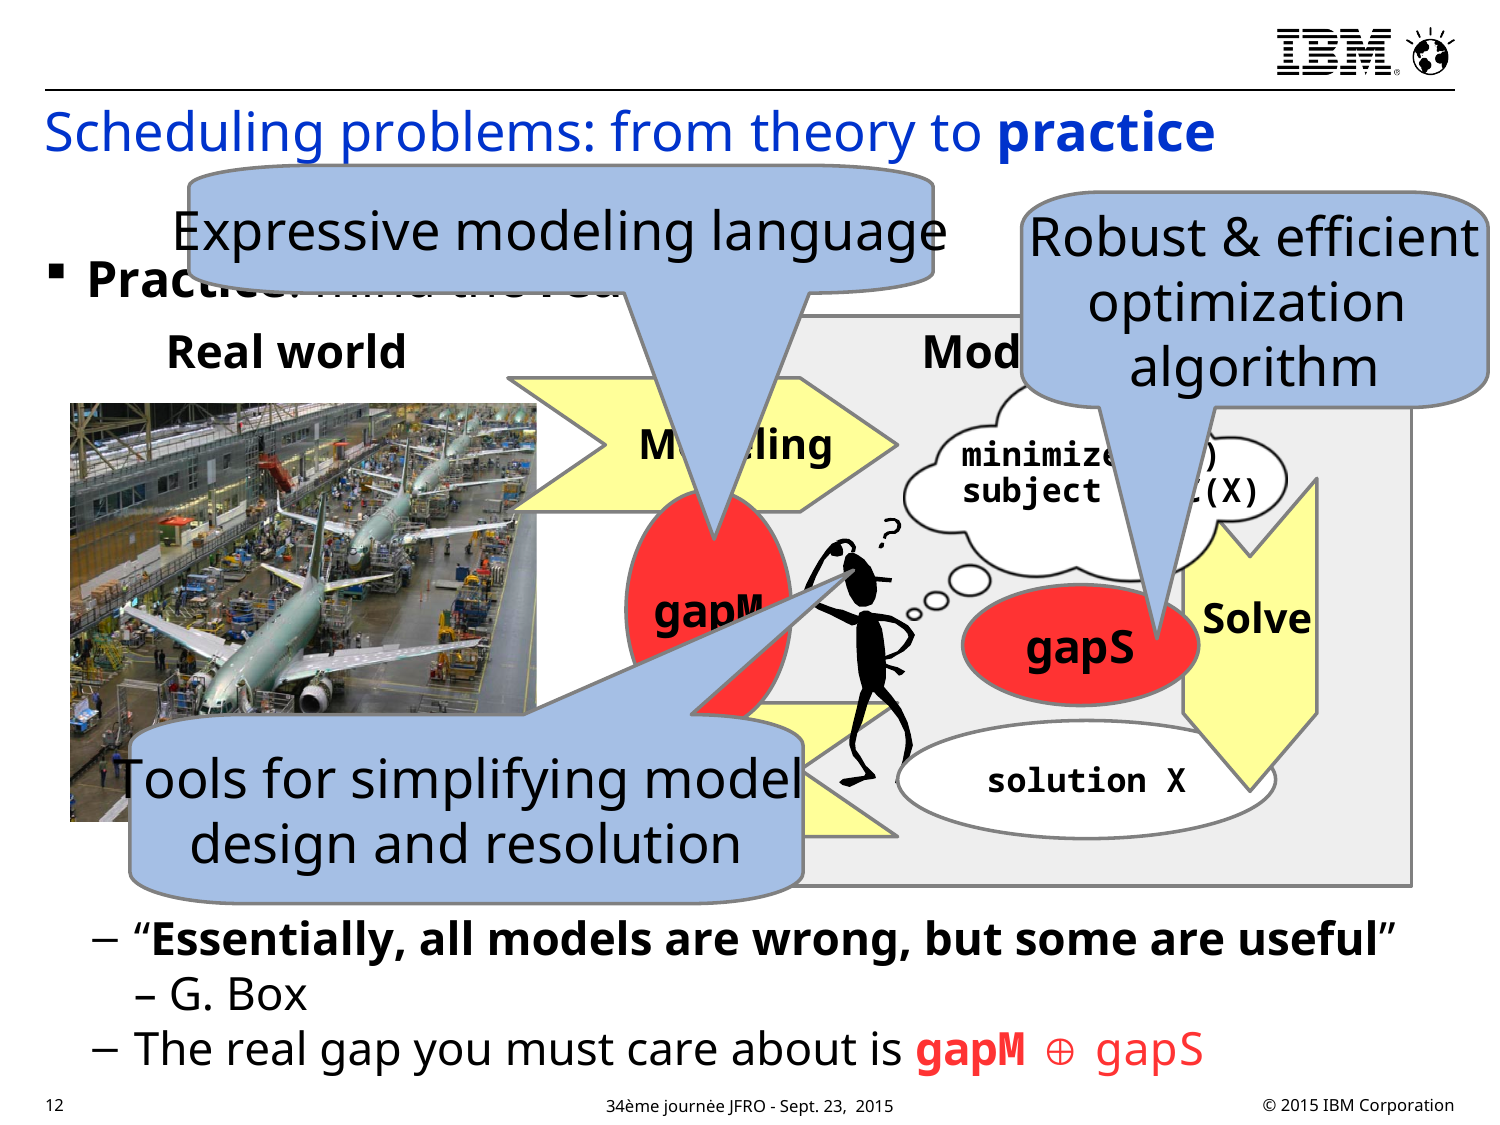

# Scheduling problems: from theory to practice
Expressive modeling language
Robust & efficient
optimization
algorithm
Practice: mind the real gap
“Essentially, all models are wrong, but some are useful” – G. Box
The real gap you must care about is gapM  gapS
Real world
Model & Data
Modeling
minimize f(X)
subject to C(X)
gapM
gapS
Solve
Tools for simplifying model
design and resolution
solution X
Execution
12